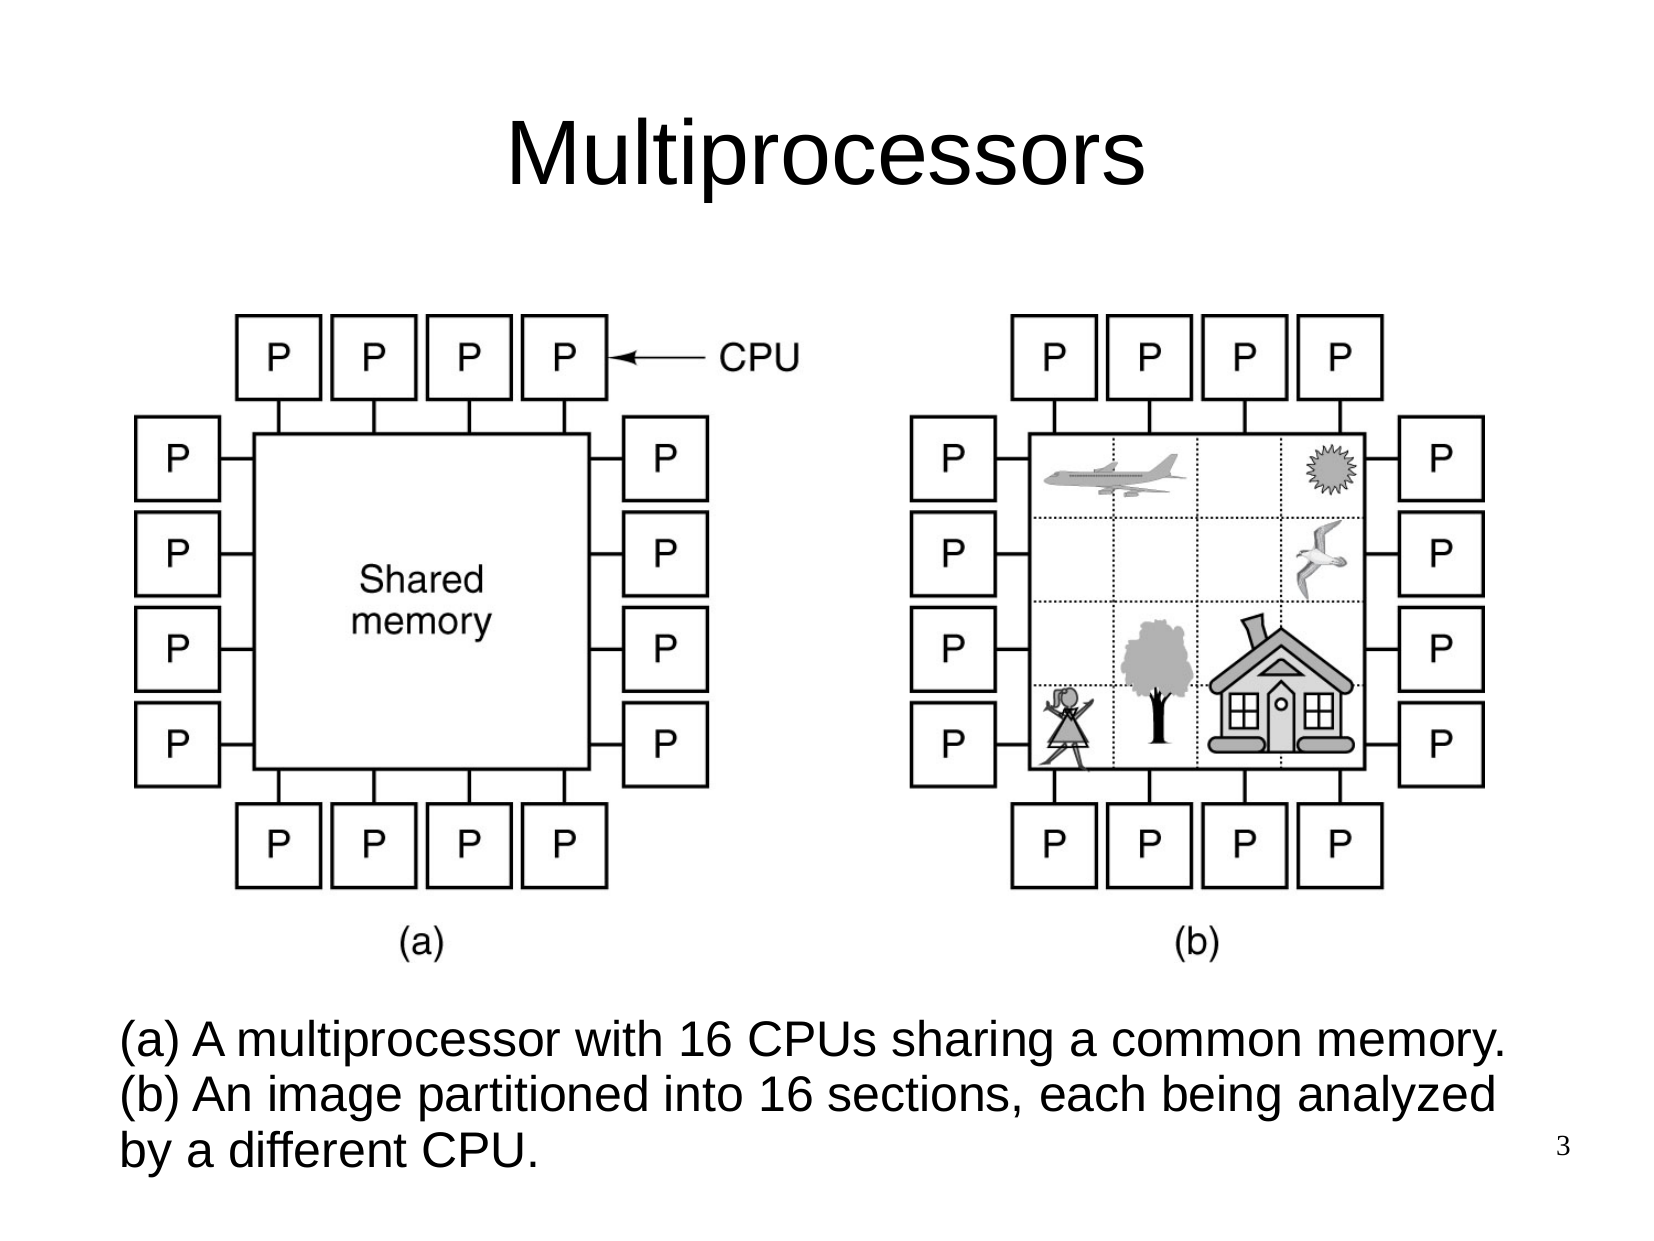

# Multiprocessors
(a) A multiprocessor with 16 CPUs sharing a common memory.
(b) An image partitioned into 16 sections, each being analyzed by a different CPU.
3